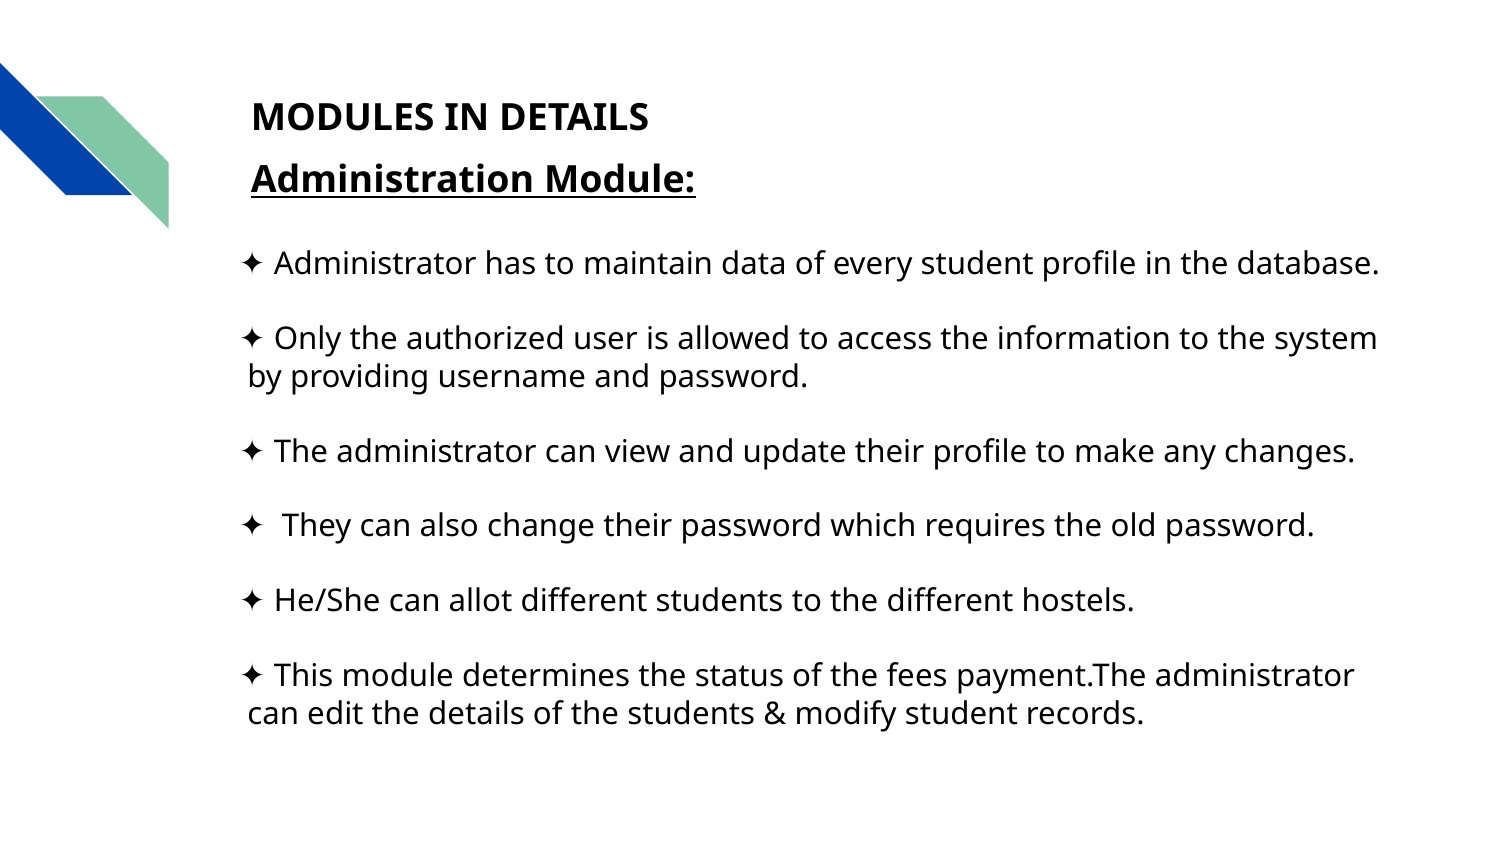

MODULES IN DETAILS
Administration Module:
✦ Administrator has to maintain data of every student profile in the database.
✦ Only the authorized user is allowed to access the information to the system by providing username and password.
✦ The administrator can view and update their profile to make any changes.
✦ They can also change their password which requires the old password.
✦ He/She can allot different students to the different hostels.
✦ This module determines the status of the fees payment.The administrator can edit the details of the students & modify student records.